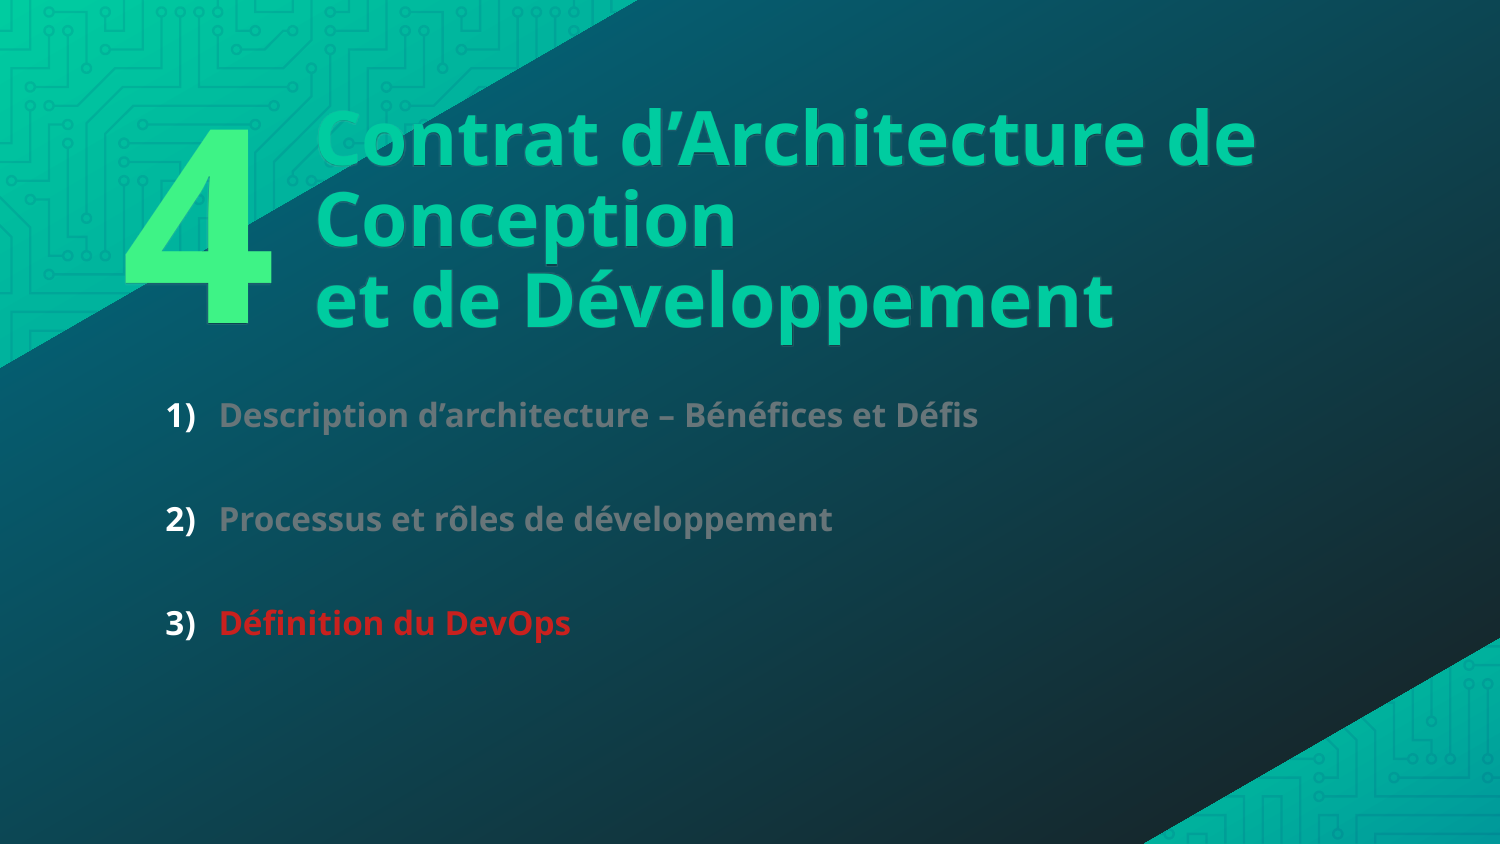

# Contrat d’Architecture de Conception et de Développement
4
Description d’architecture – Bénéfices et Défis
Processus et rôles de développement
Définition du DevOps